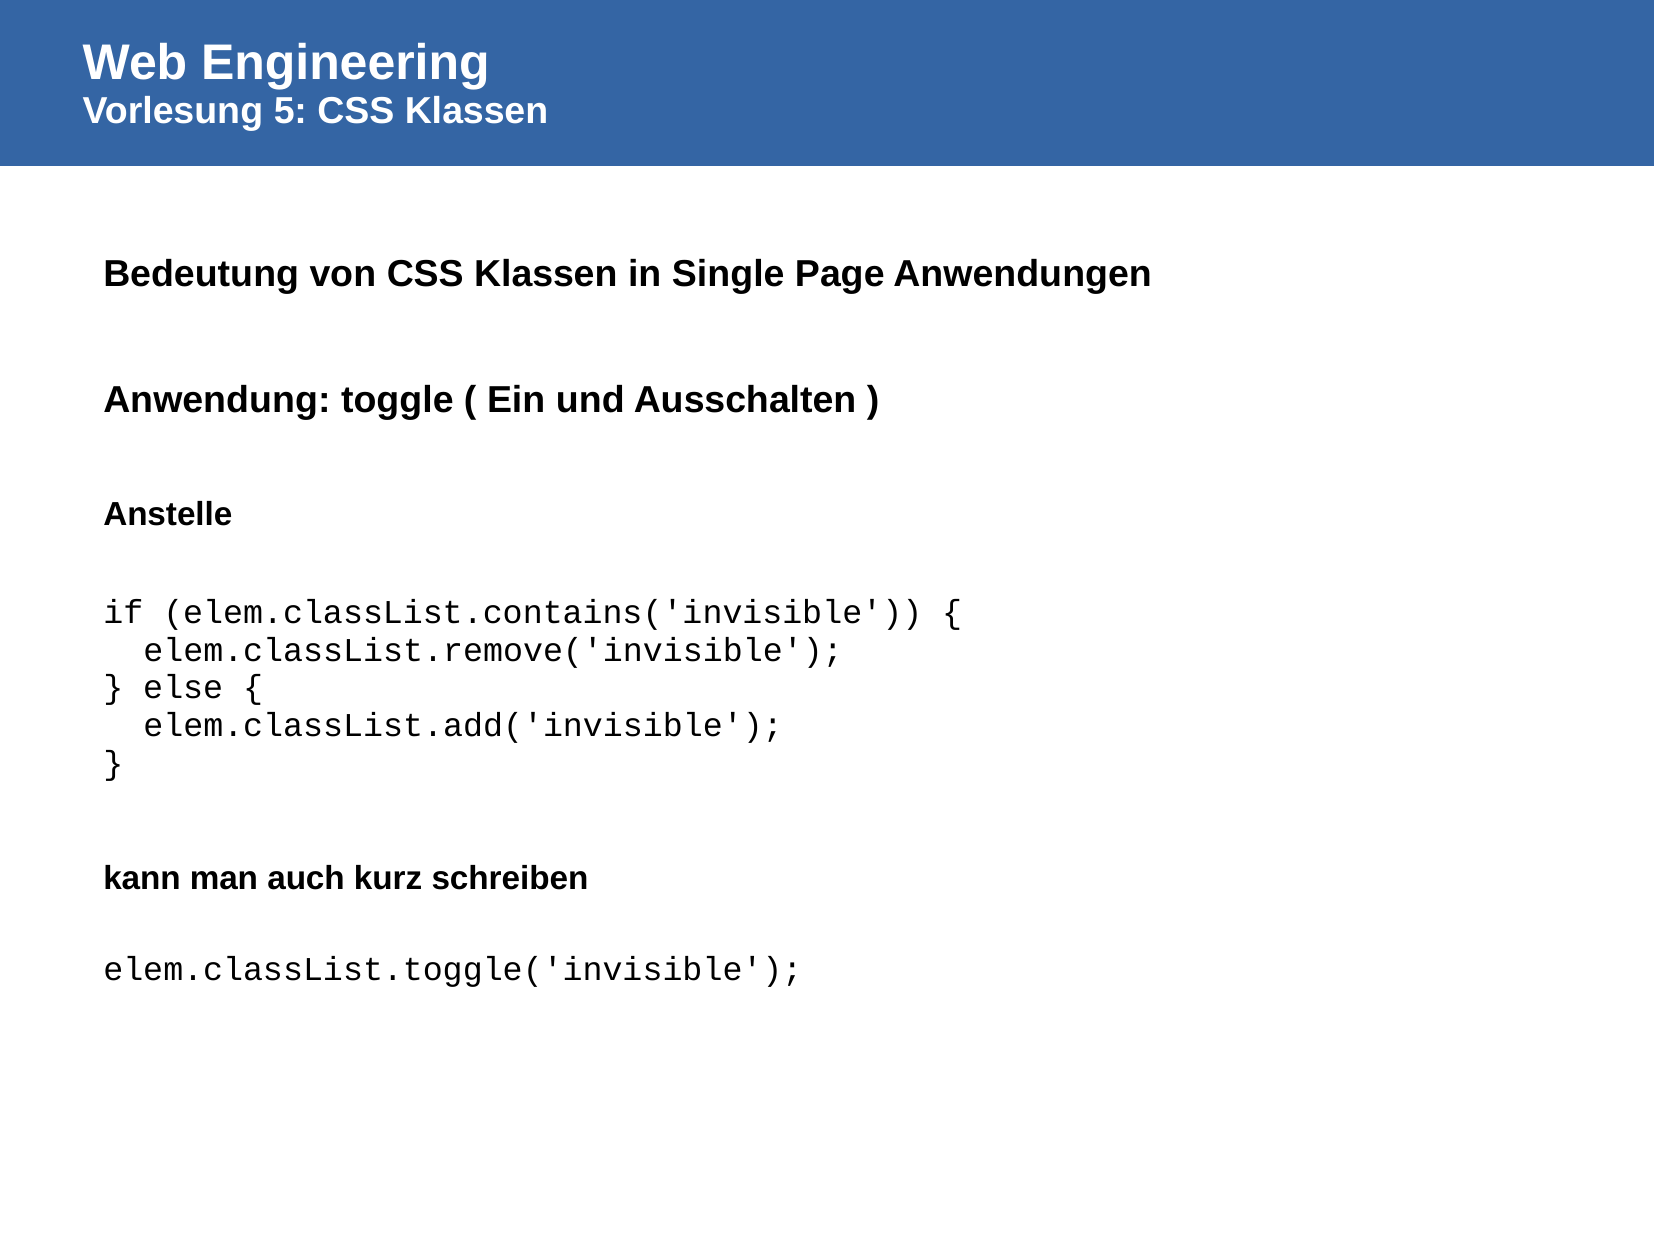

# Web Engineering Vorlesung 5: CSS Klassen
Bedeutung von CSS Klassen in Single Page Anwendungen
Anwendung: toggle ( Ein und Ausschalten )
Anstelle
if (elem.classList.contains('invisible')) {
 elem.classList.remove('invisible');
} else {
 elem.classList.add('invisible');
}
kann man auch kurz schreiben
elem.classList.toggle('invisible');